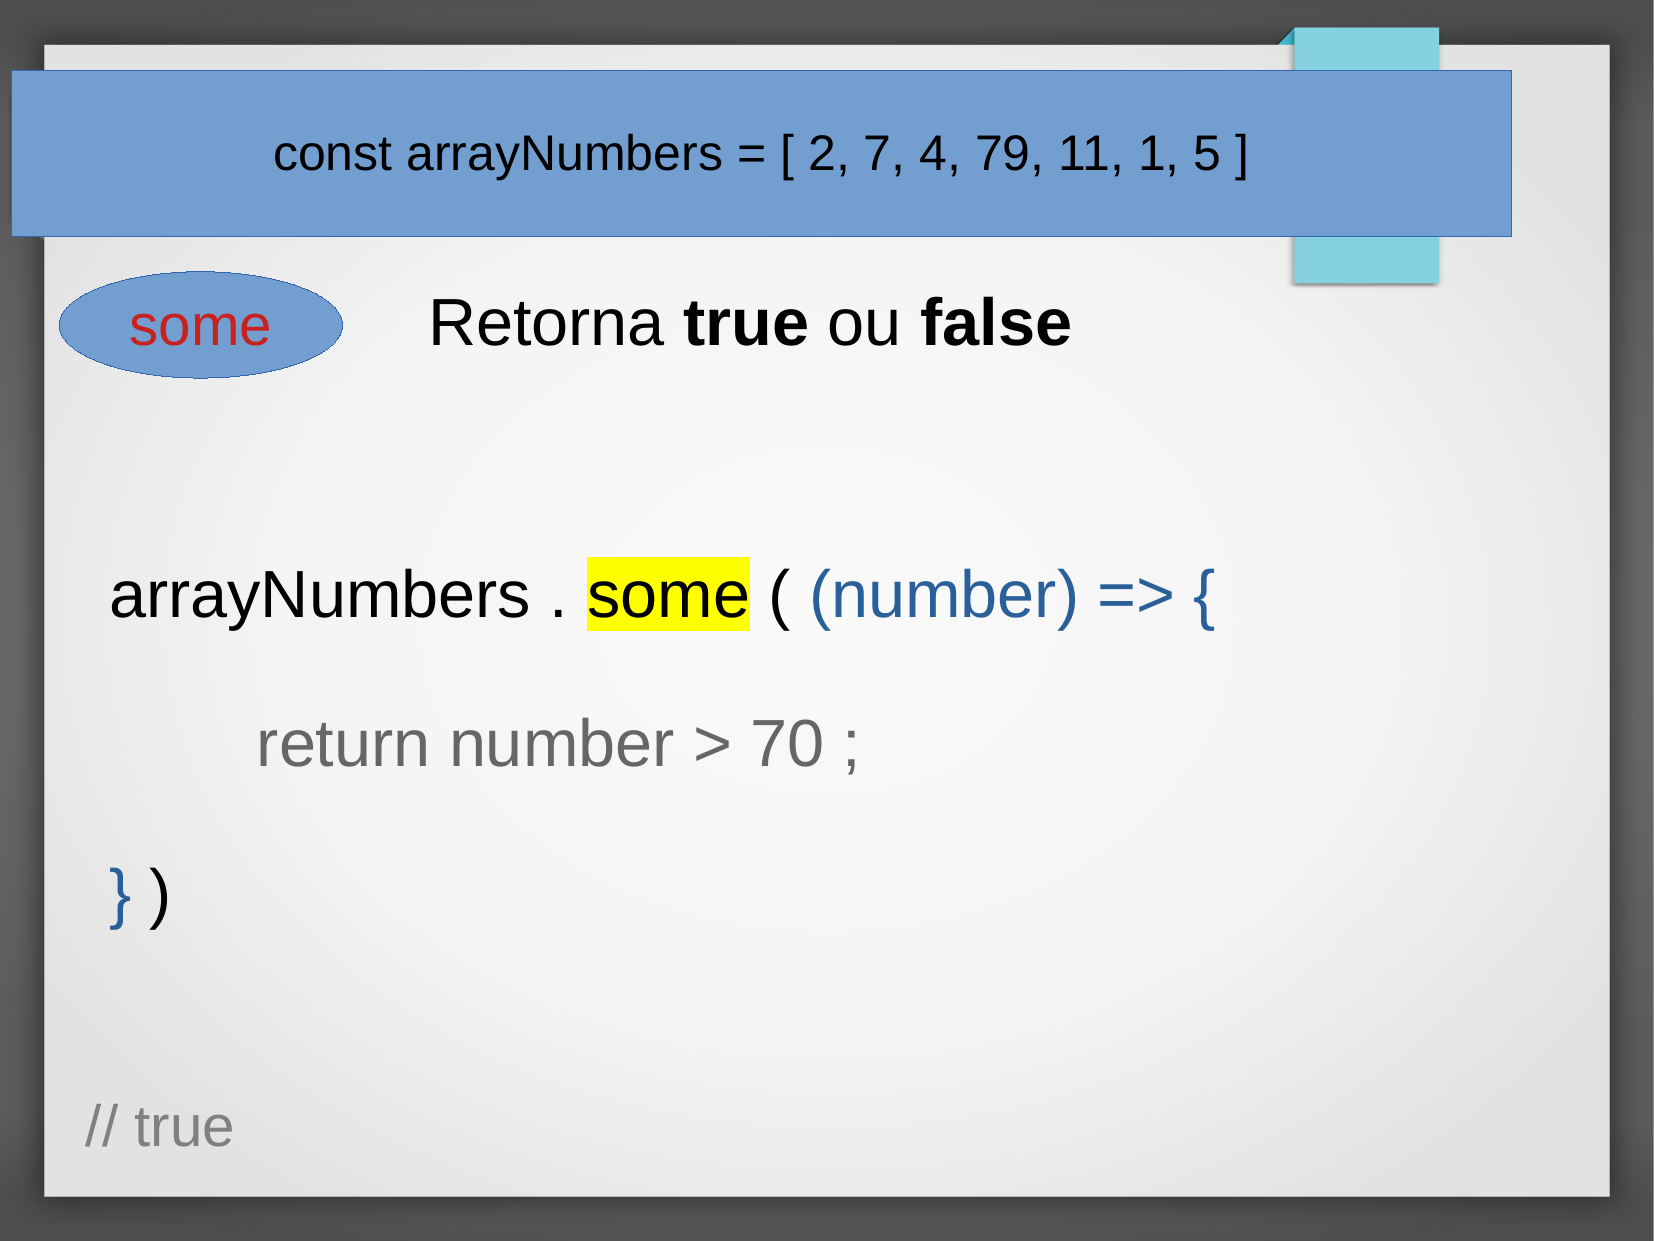

const arrayNumbers = [ 2, 7, 4, 79, 11, 1, 5 ]
some
Retorna true ou false
arrayNumbers . some ( (number) => {
		return number > 70 ;
} )
// true